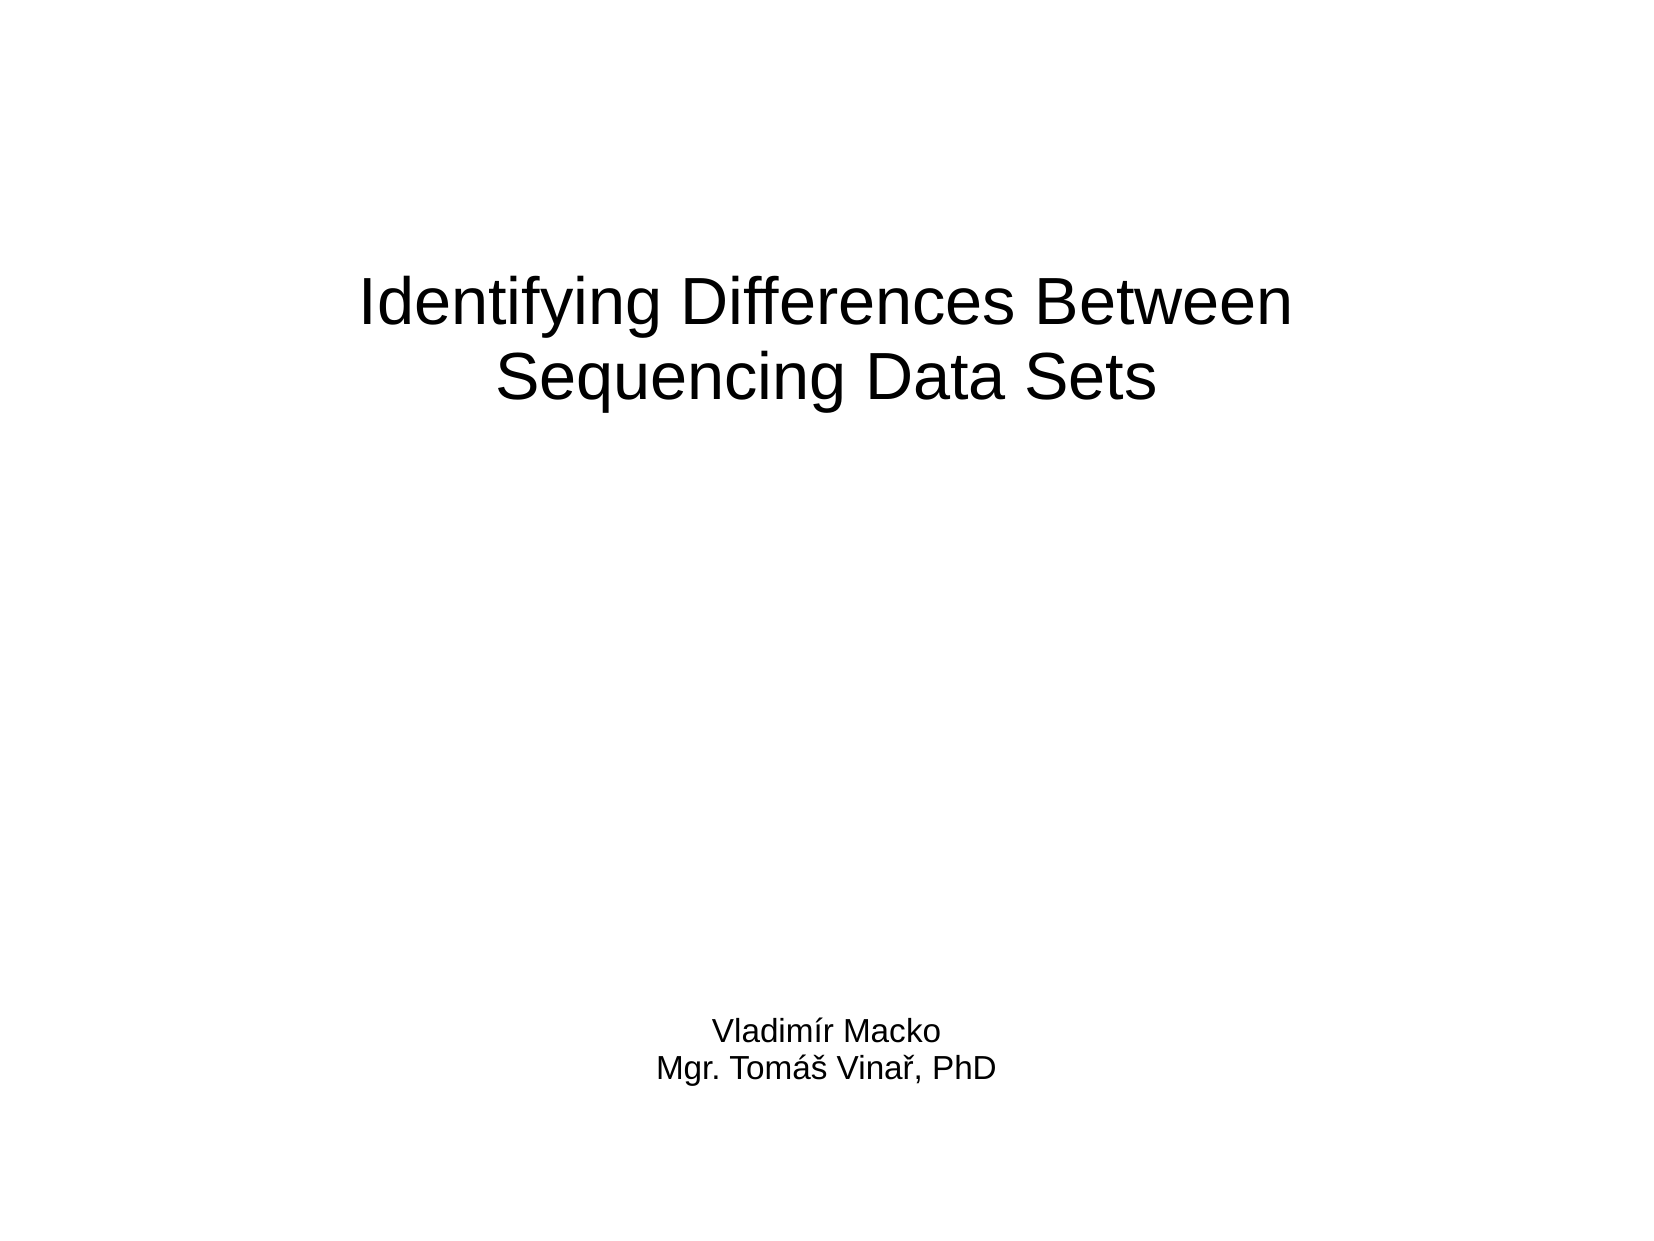

# Identifying Differences Between
Sequencing Data Sets
Vladimír Macko
Mgr. Tomáš Vinař, PhD